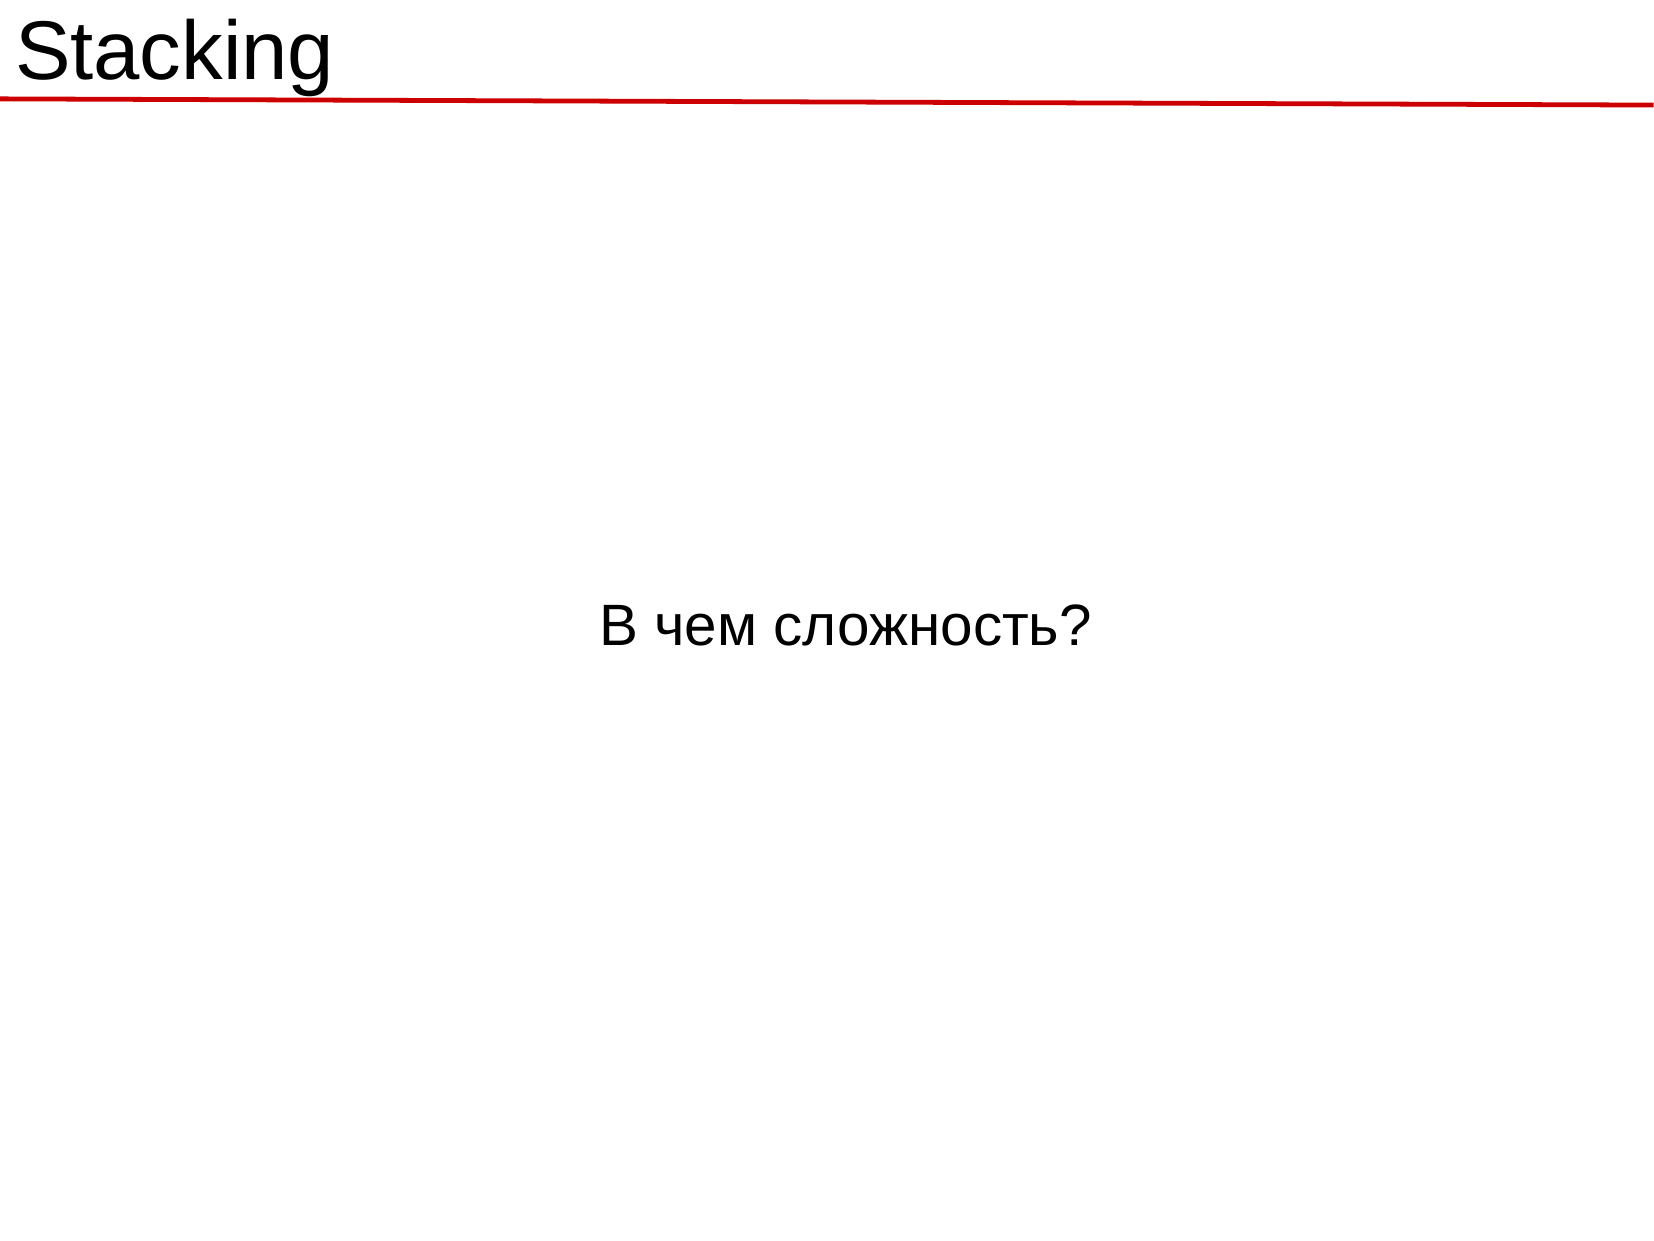

# Stacking
| | | |
| --- | --- | --- |
| | | |
| | | |
| | | |
В чем сложность?